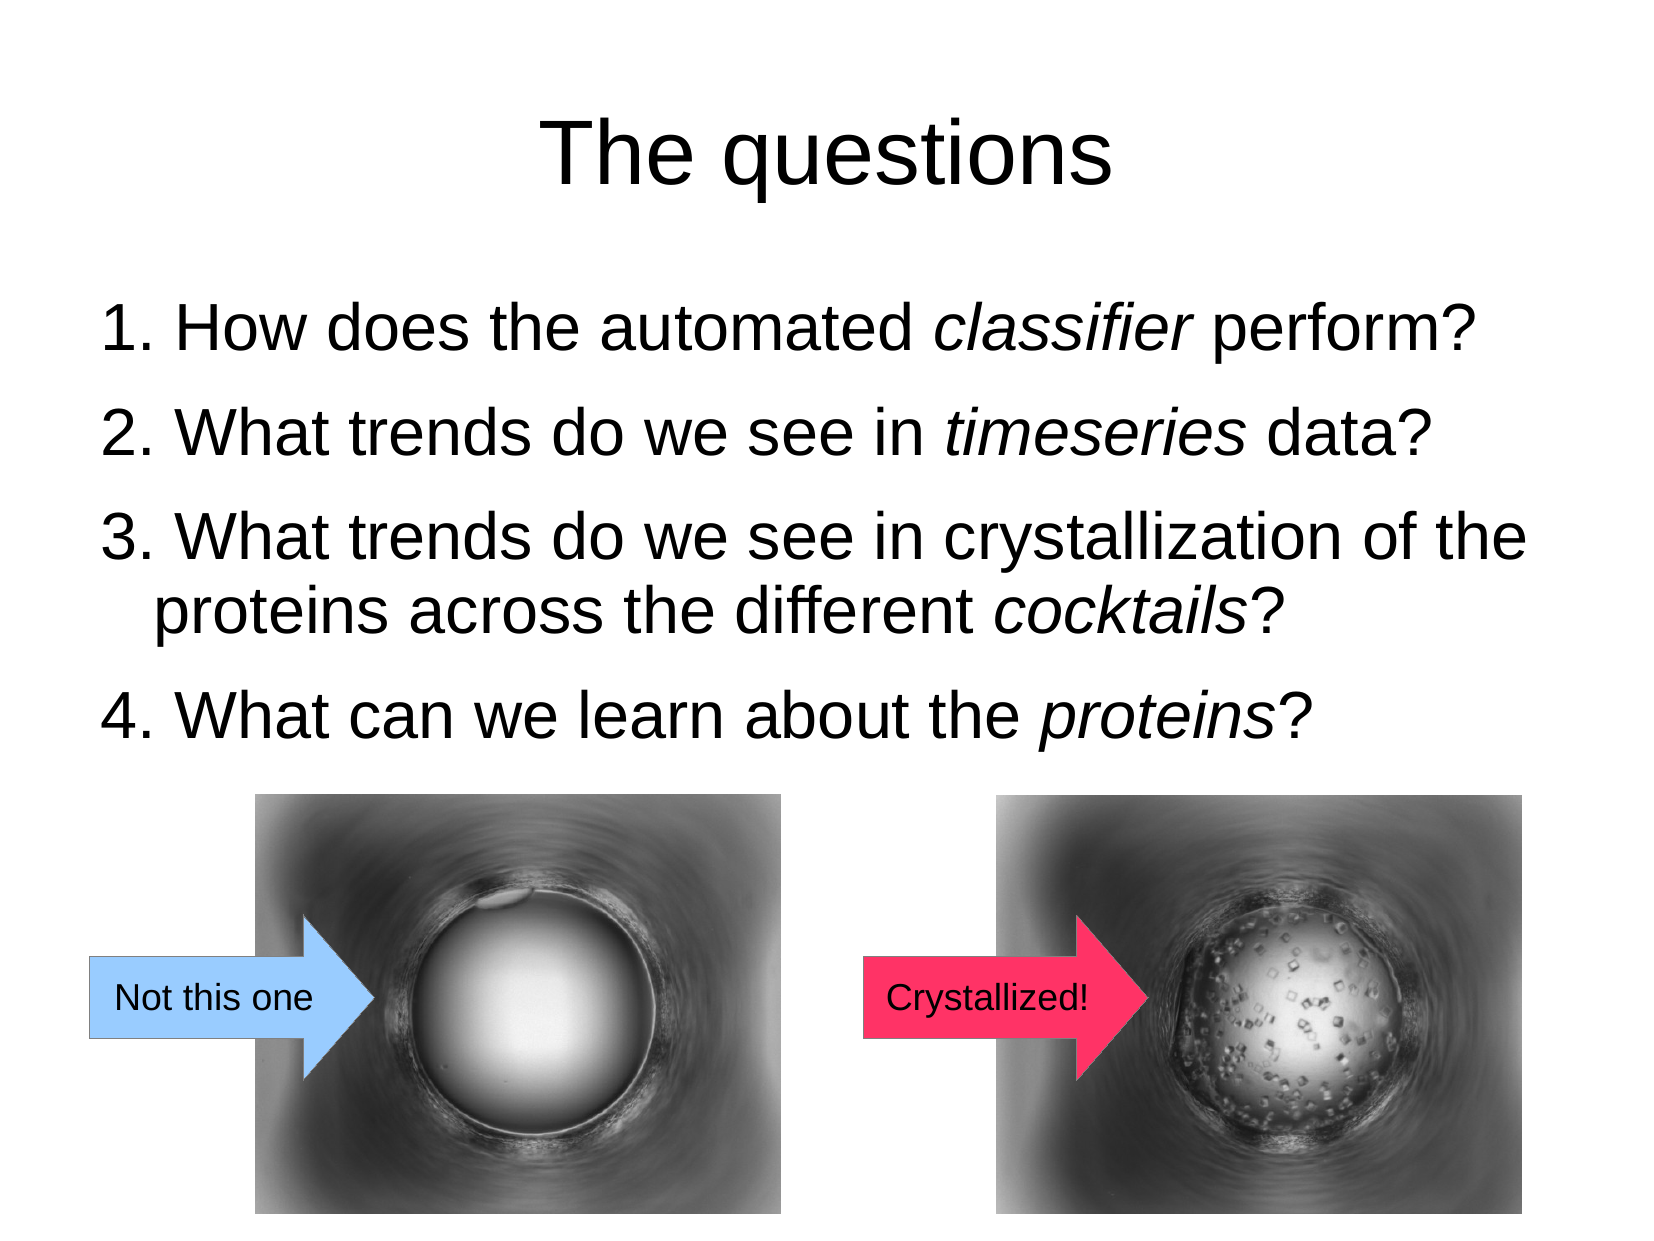

# The questions
 How does the automated classifier perform?
 What trends do we see in timeseries data?
 What trends do we see in crystallization of the proteins across the different cocktails?
 What can we learn about the proteins?
Not this one
Crystallized!